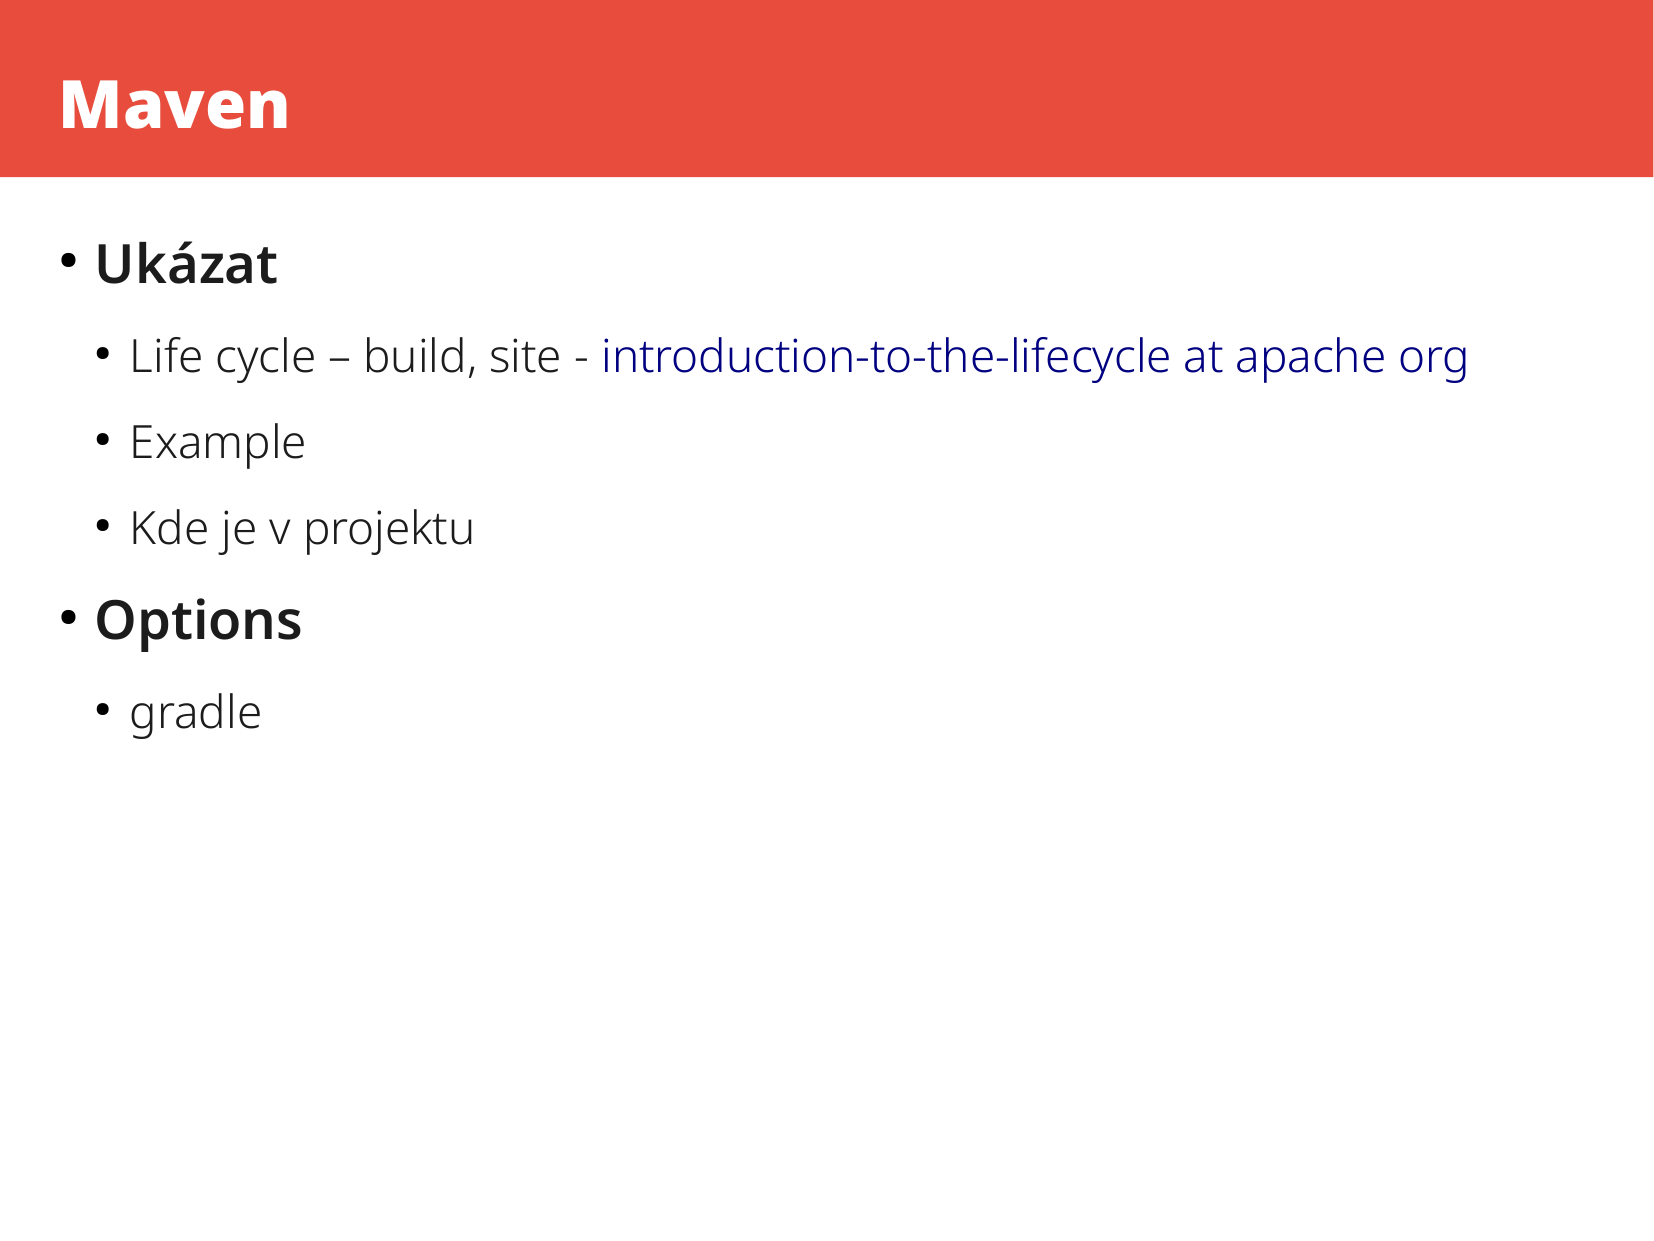

# Maven
Ukázat
Life cycle – build, site - introduction-to-the-lifecycle at apache org
Example
Kde je v projektu
Options
gradle